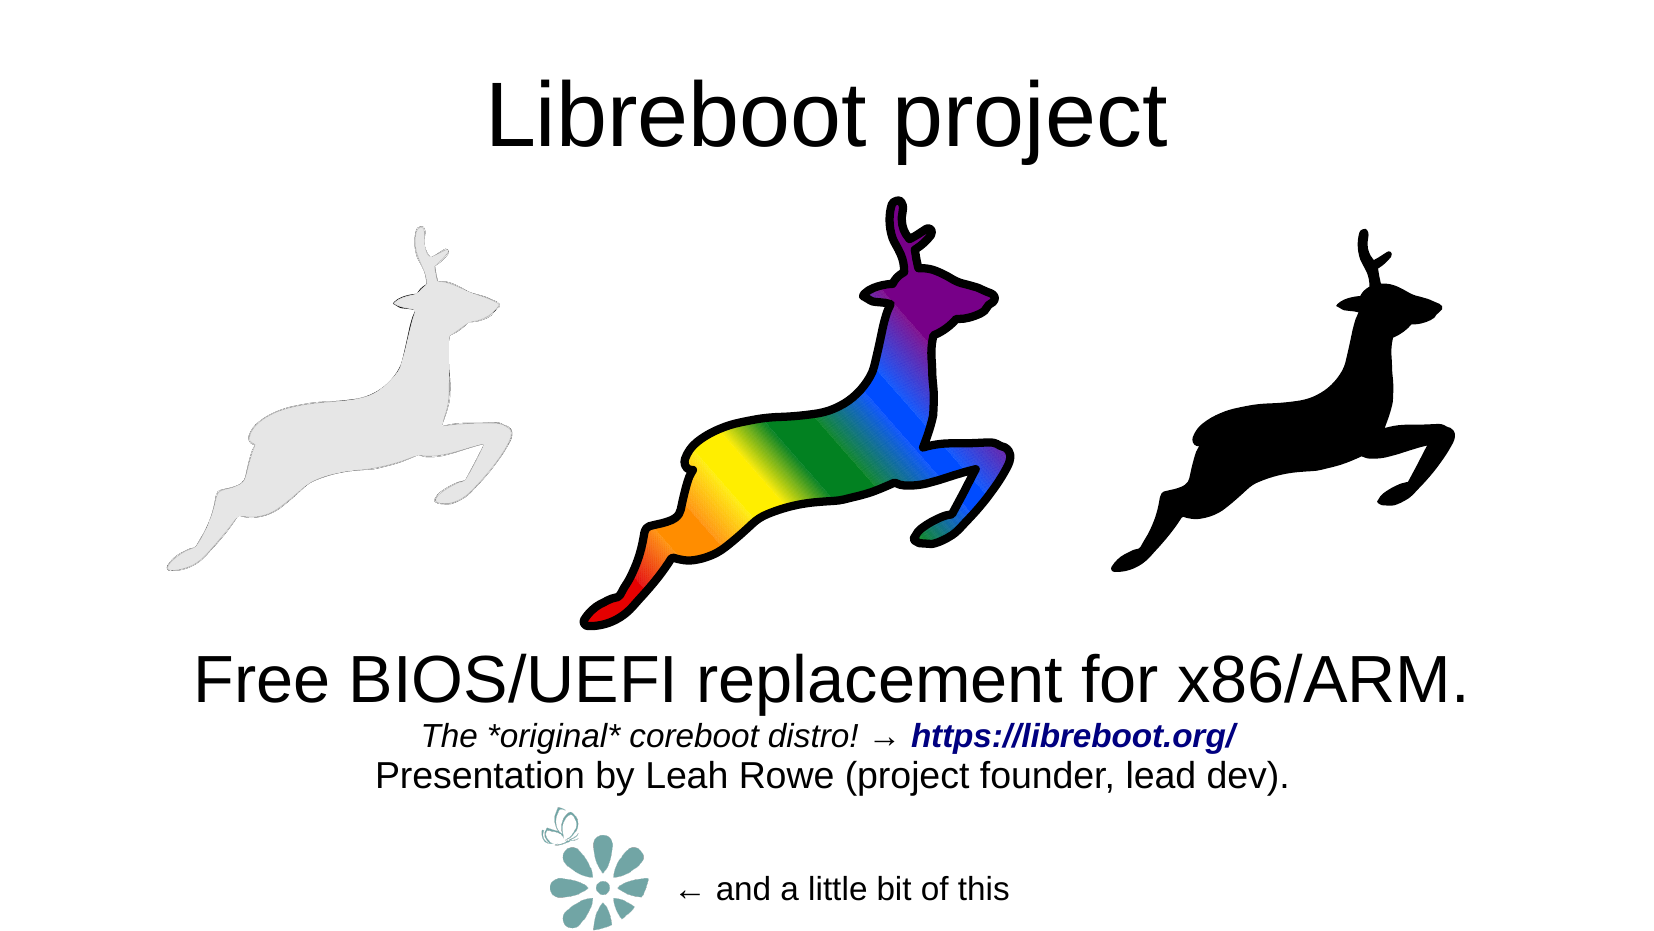

Free BIOS/UEFI replacement for x86/ARM.
The *original* coreboot distro! → https://libreboot.org/
Presentation by Leah Rowe (project founder, lead dev).
 ← and a little bit of this
# Libreboot project